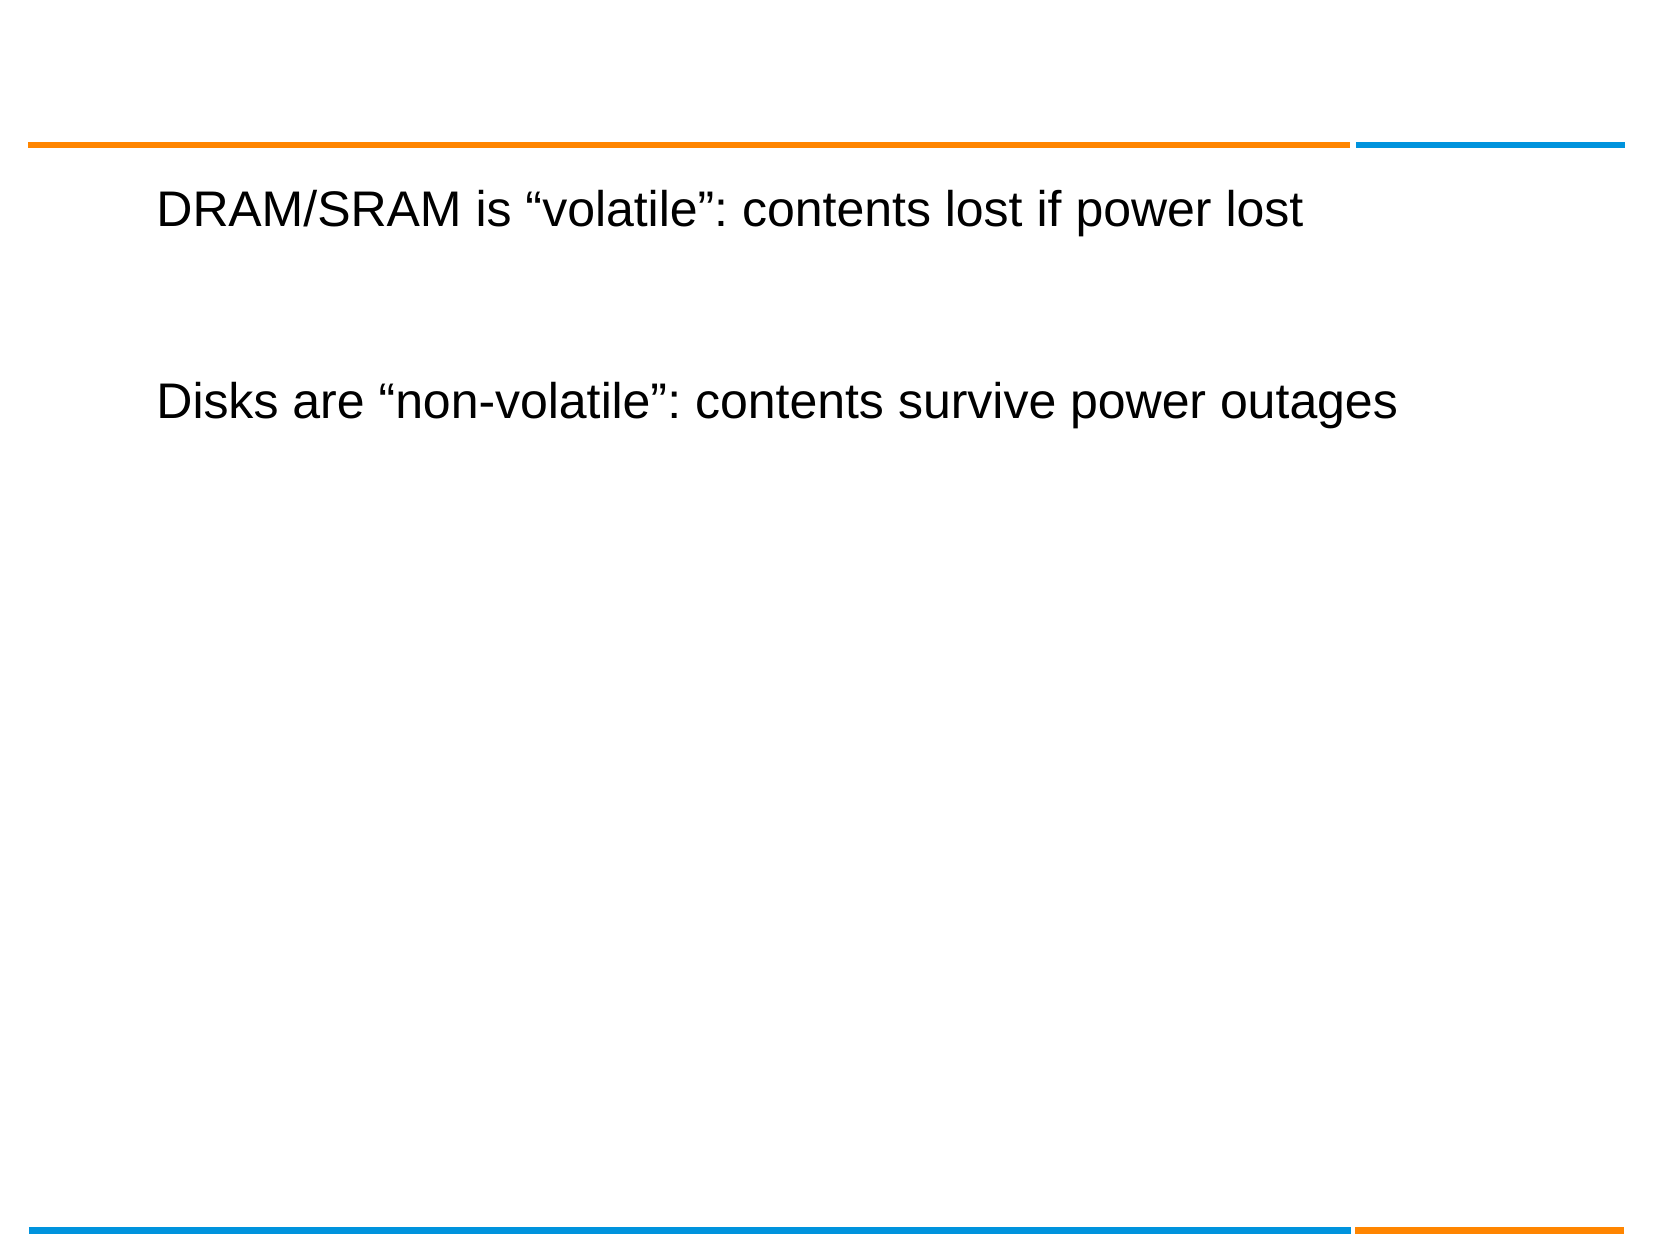

DRAM/SRAM is “volatile”: contents lost if power lost
Disks are “non-volatile”: contents survive power outages
29